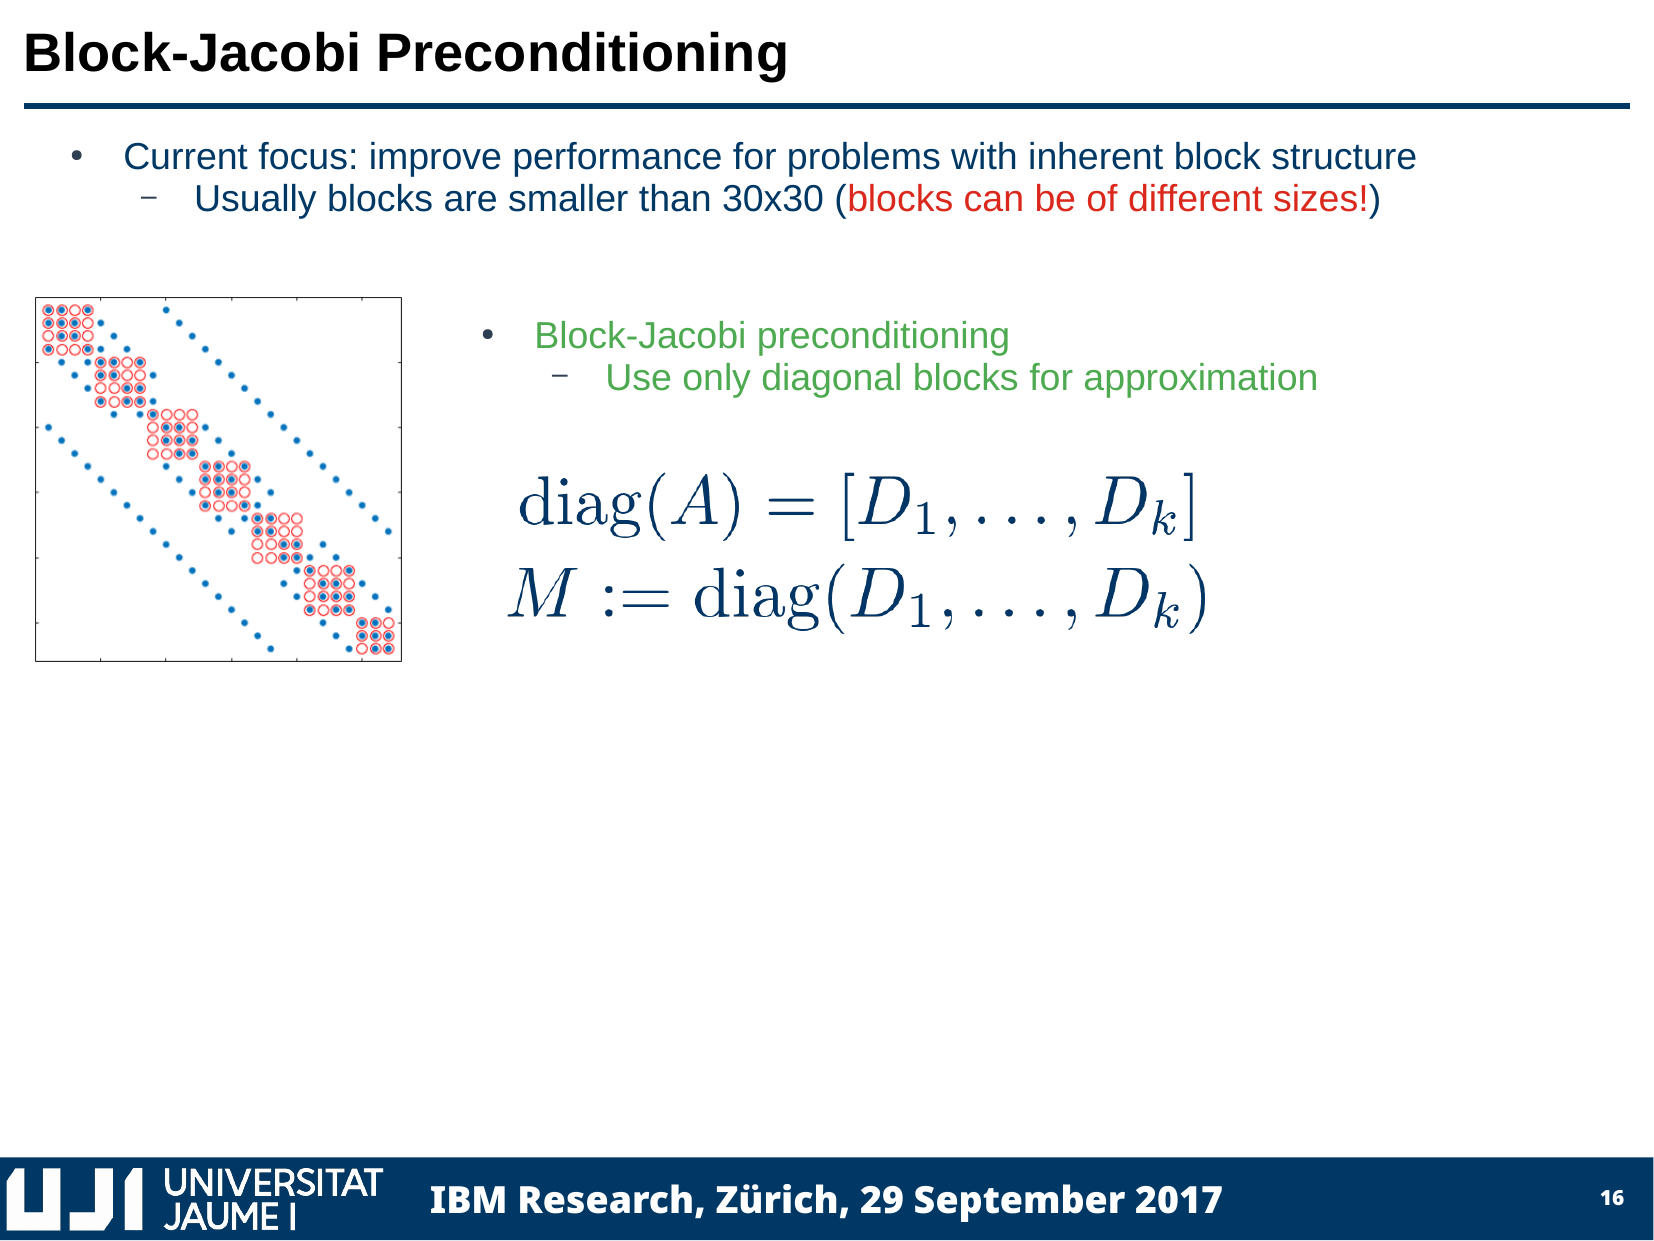

# Block-Jacobi Preconditioning
Current focus: improve performance for problems with inherent block structure
Usually blocks are smaller than 30x30 (blocks can be of different sizes!)
Block-Jacobi preconditioning
Use only diagonal blocks for approximation
IBM Research, Zürich, 29 September 2017
16